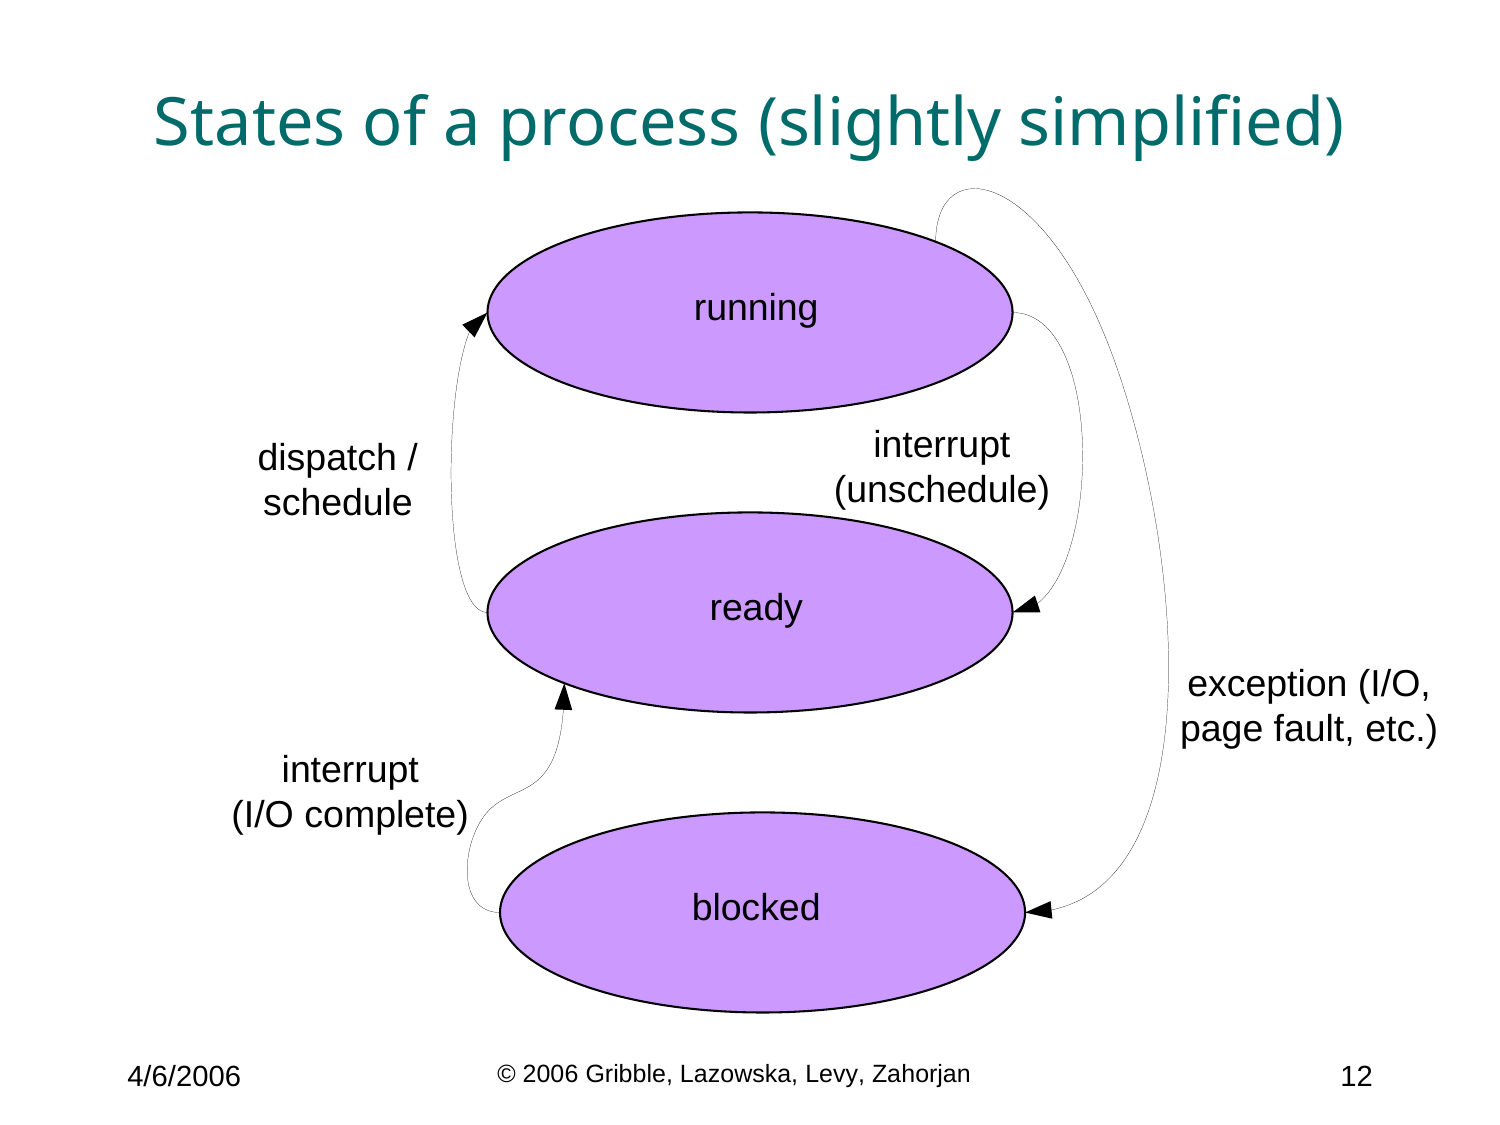

# States of a process (slightly simplified)
running
interrupt (unschedule)
dispatch / schedule
ready
exception (I/O, page fault, etc.)
interrupt
(I/O complete)
blocked
12